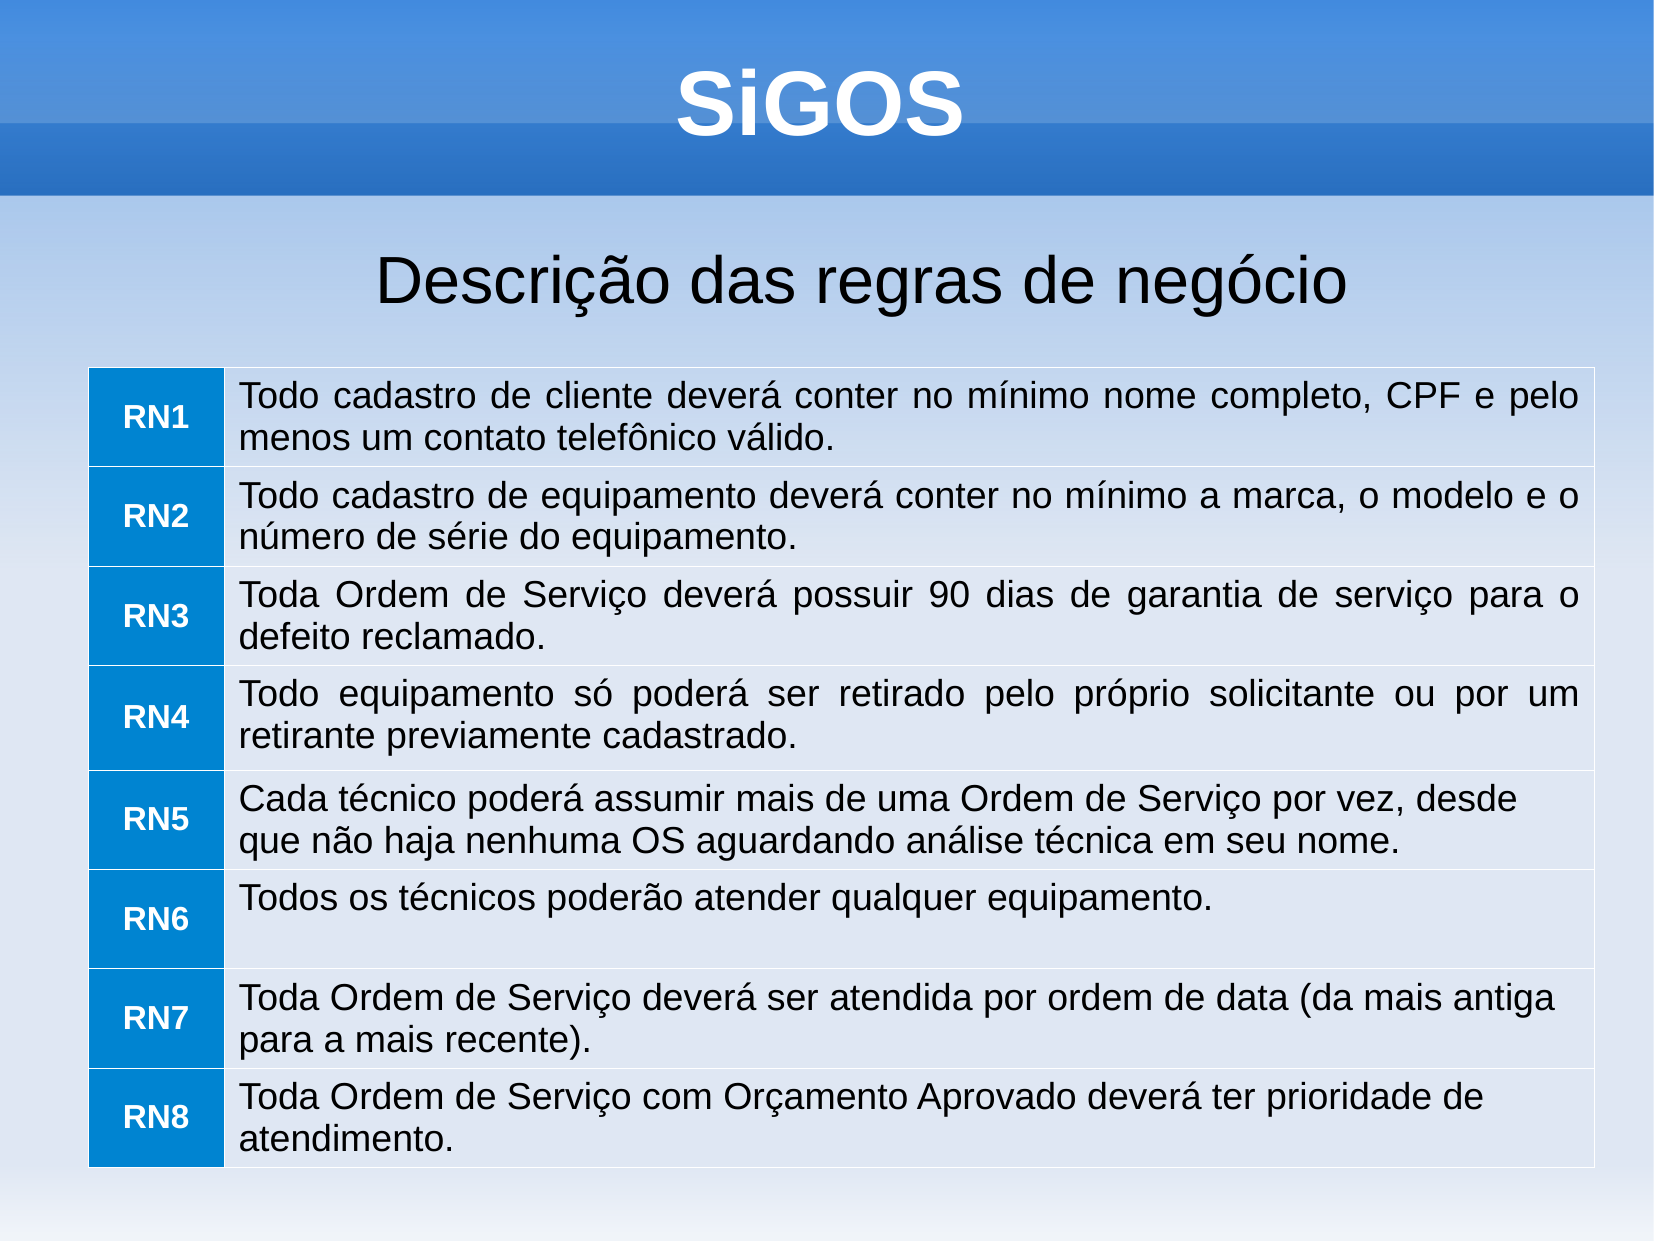

# SiGOS
Descrição das regras de negócio
| RN1 | Todo cadastro de cliente deverá conter no mínimo nome completo, CPF e pelo menos um contato telefônico válido. |
| --- | --- |
| RN2 | Todo cadastro de equipamento deverá conter no mínimo a marca, o modelo e o número de série do equipamento. |
| RN3 | Toda Ordem de Serviço deverá possuir 90 dias de garantia de serviço para o defeito reclamado. |
| RN4 | Todo equipamento só poderá ser retirado pelo próprio solicitante ou por um retirante previamente cadastrado. |
| RN5 | Cada técnico poderá assumir mais de uma Ordem de Serviço por vez, desde que não haja nenhuma OS aguardando análise técnica em seu nome. |
| RN6 | Todos os técnicos poderão atender qualquer equipamento. |
| RN7 | Toda Ordem de Serviço deverá ser atendida por ordem de data (da mais antiga para a mais recente). |
| RN8 | Toda Ordem de Serviço com Orçamento Aprovado deverá ter prioridade de atendimento. |